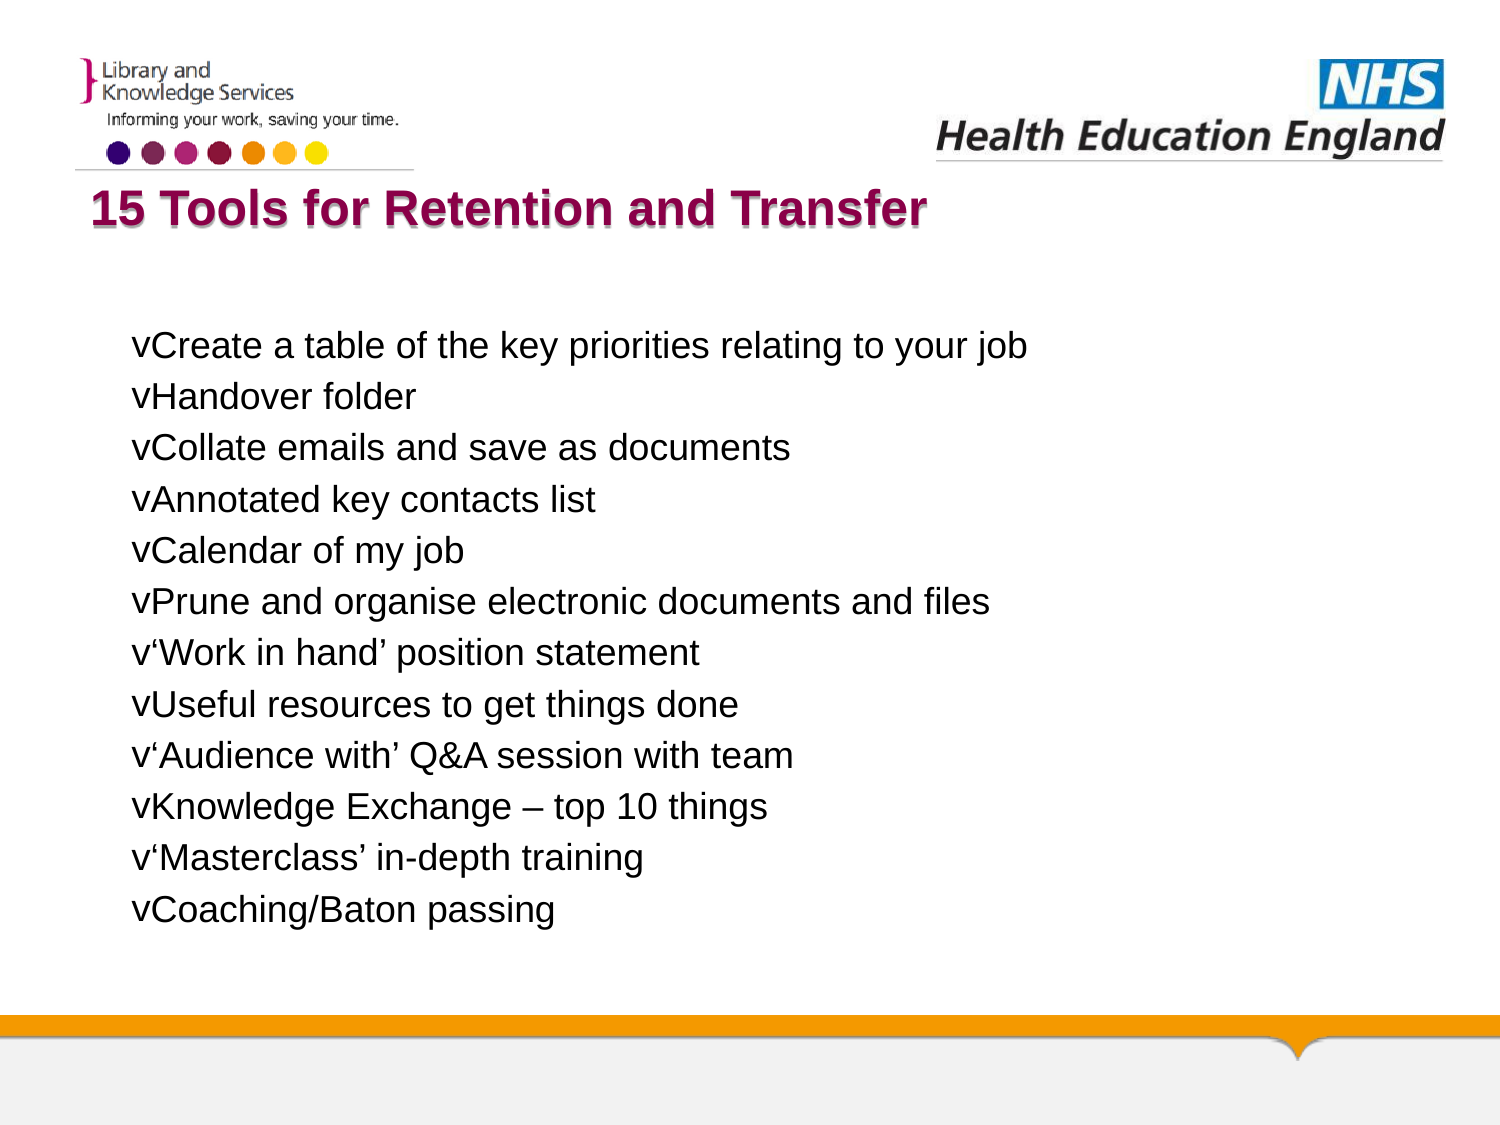

# 15 Tools for Retention and Transfer
Create a table of the key priorities relating to your job
Handover folder
Collate emails and save as documents
Annotated key contacts list
Calendar of my job
Prune and organise electronic documents and files
‘Work in hand’ position statement
Useful resources to get things done
‘Audience with’ Q&A session with team
Knowledge Exchange – top 10 things
‘Masterclass’ in-depth training
Coaching/Baton passing